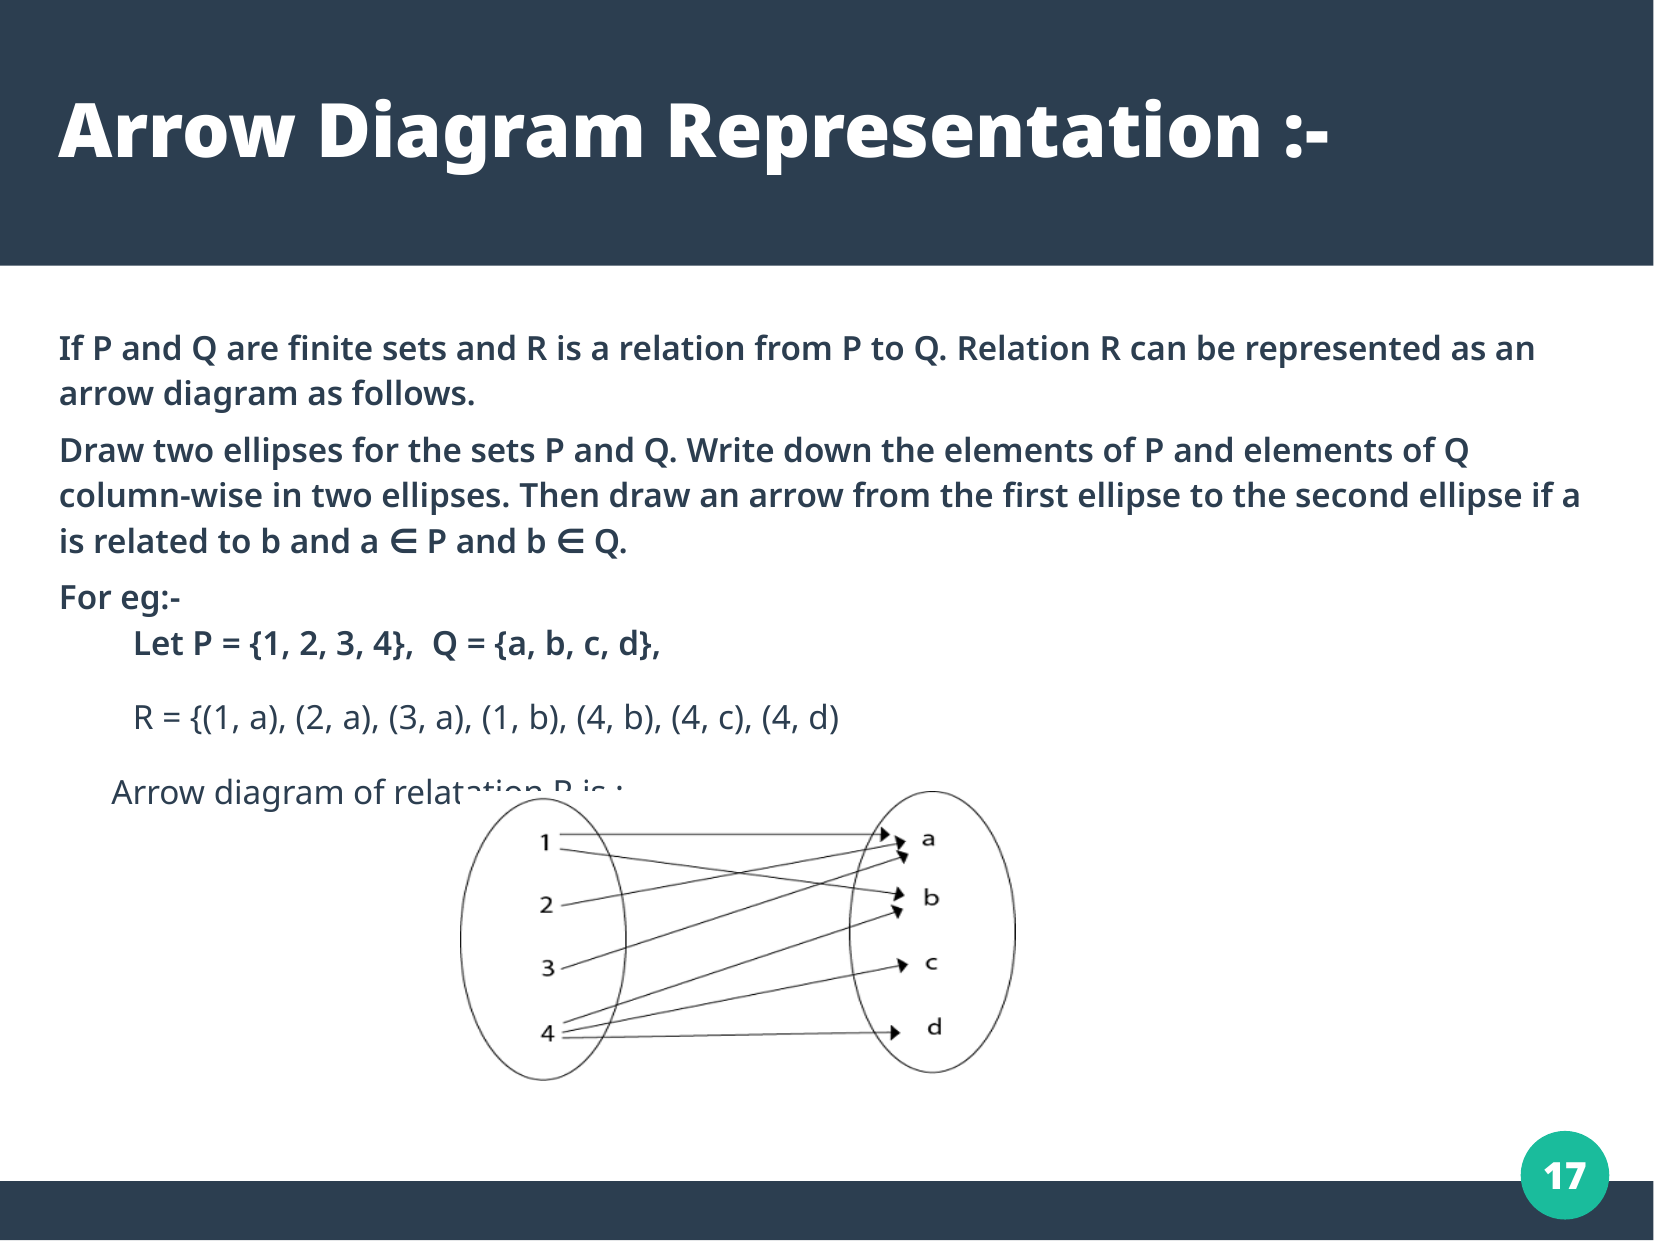

# Arrow Diagram Representation :-
If P and Q are finite sets and R is a relation from P to Q. Relation R can be represented as an arrow diagram as follows.
Draw two ellipses for the sets P and Q. Write down the elements of P and elements of Q column-wise in two ellipses. Then draw an arrow from the first ellipse to the second ellipse if a is related to b and a ∈ P and b ∈ Q.
For eg:-
 	Let P = {1, 2, 3, 4}, Q = {a, b, c, d},
 	R = {(1, a), (2, a), (3, a), (1, b), (4, b), (4, c), (4, d)
 Arrow diagram of relatation R is :-
17